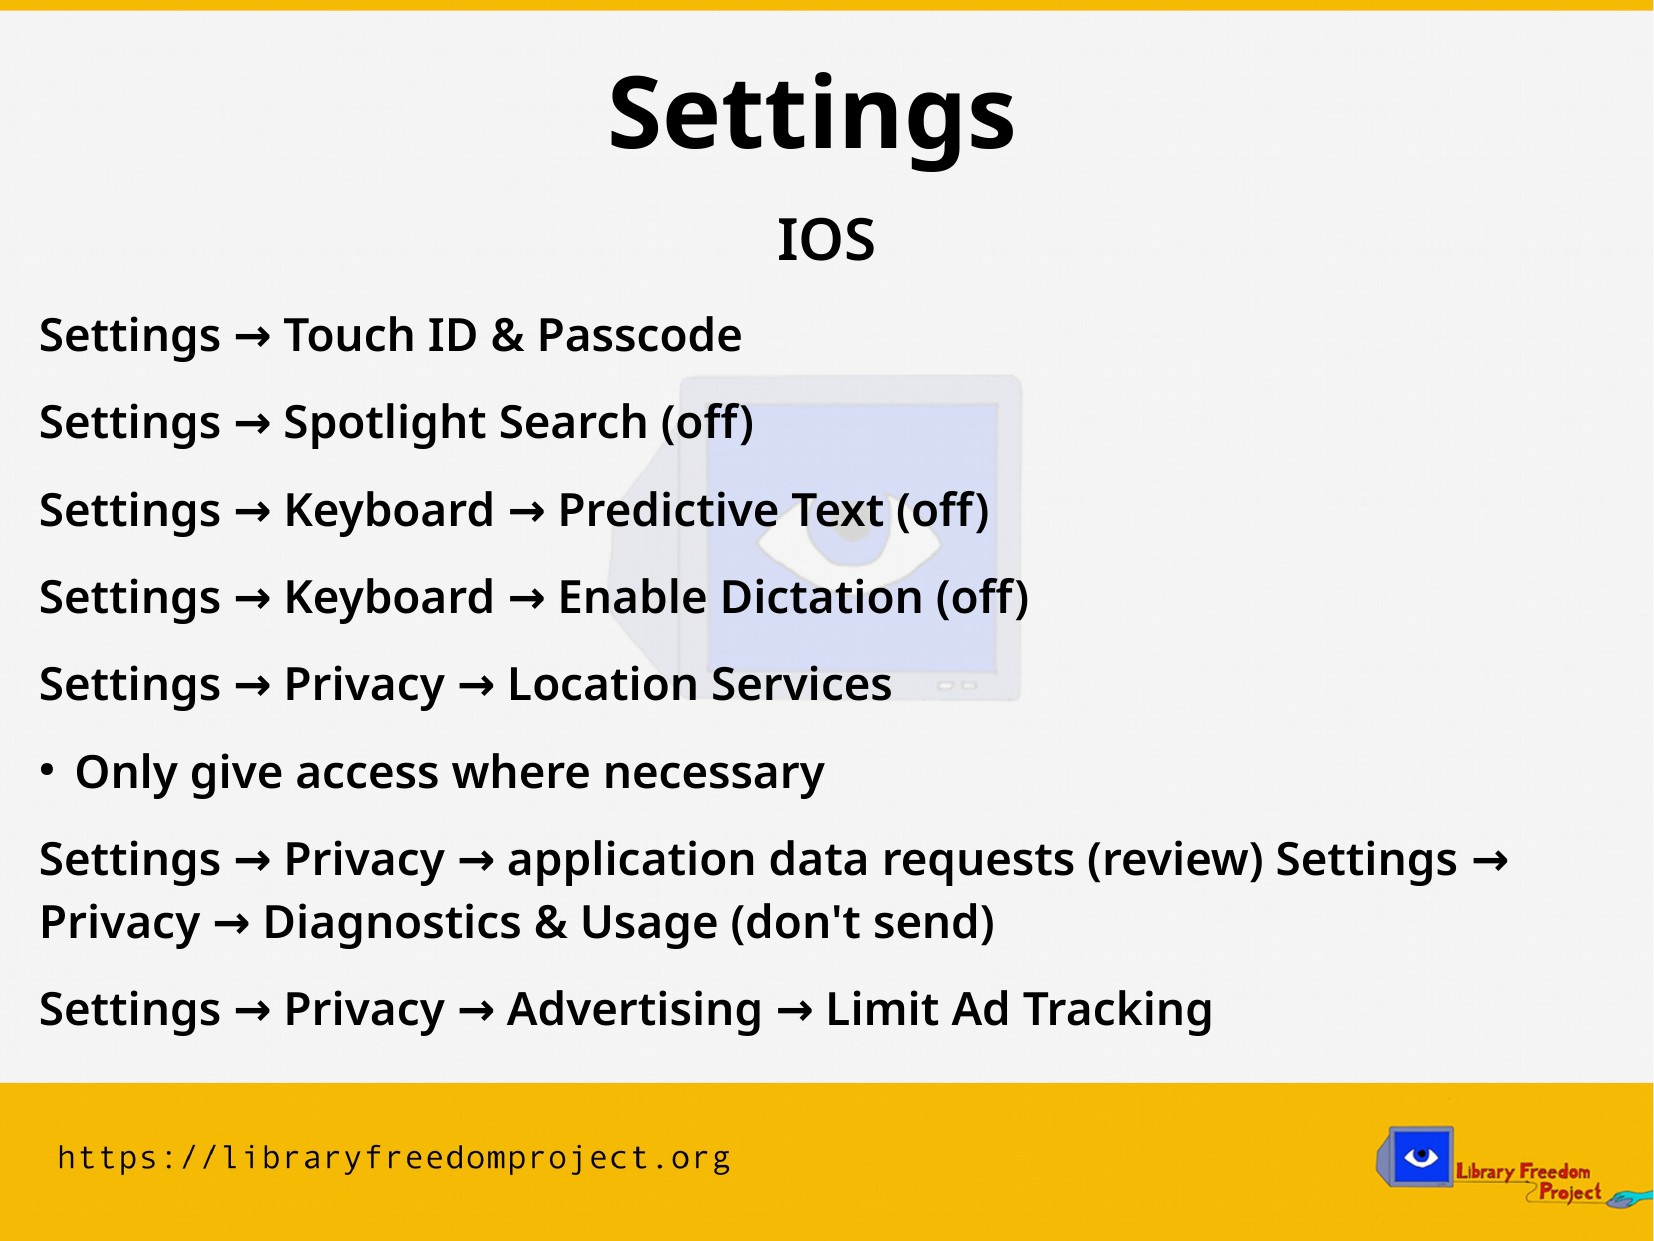

Settings
#
IOS
Settings → Touch ID & Passcode
Settings → Spotlight Search (off)
Settings → Keyboard → Predictive Text (off)
Settings → Keyboard → Enable Dictation (off)
Settings → Privacy → Location Services
Only give access where necessary
Settings → Privacy → application data requests (review) Settings → Privacy → Diagnostics & Usage (don't send)
Settings → Privacy → Advertising → Limit Ad Tracking